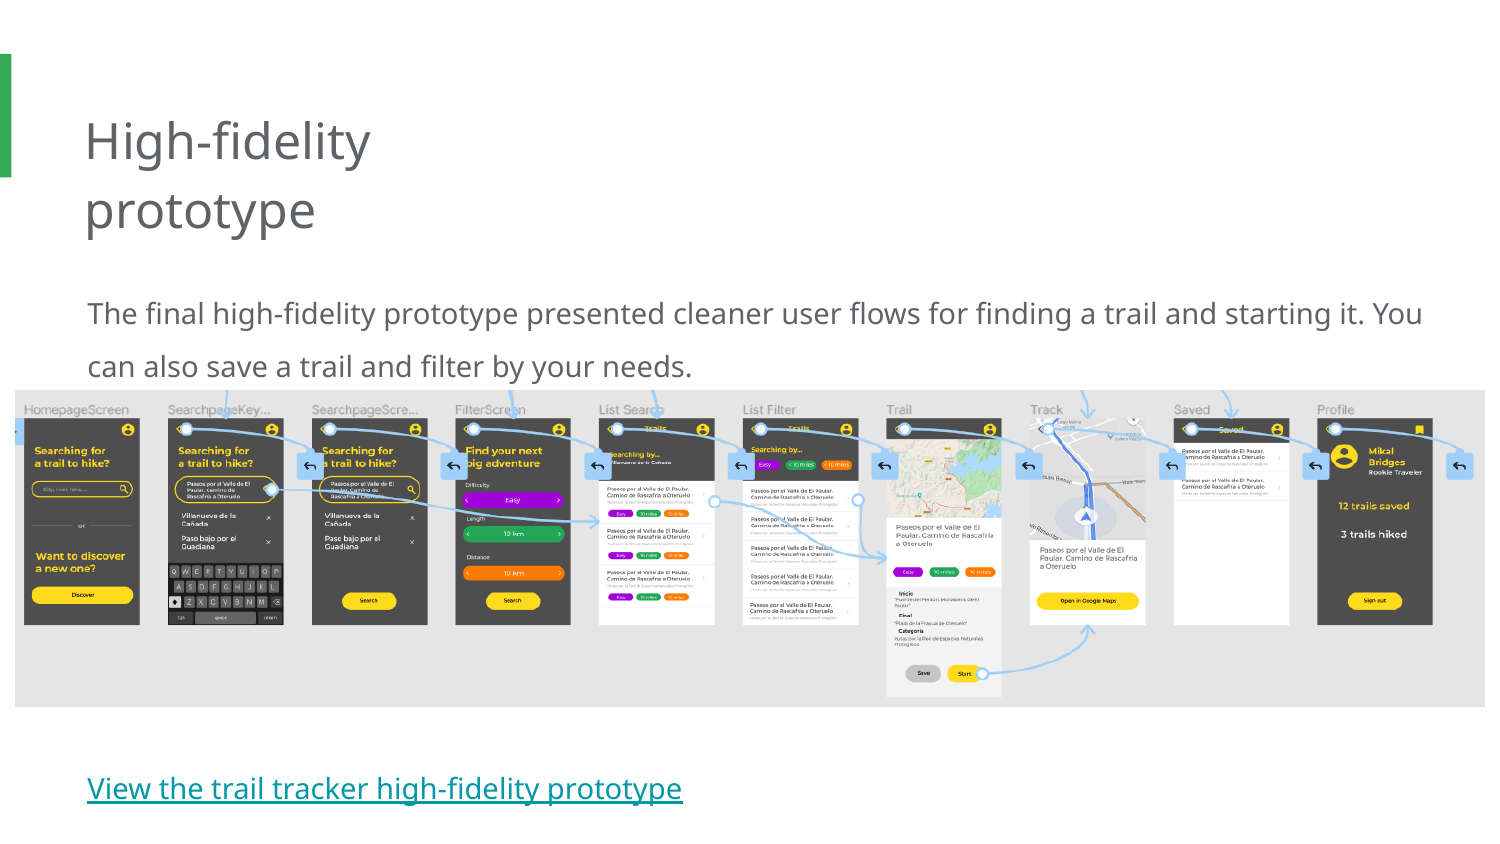

High-fidelity
prototype
The final high-fidelity prototype presented cleaner user flows for finding a trail and starting it. You can also save a trail and filter by your needs.
View the trail tracker high-fidelity prototype